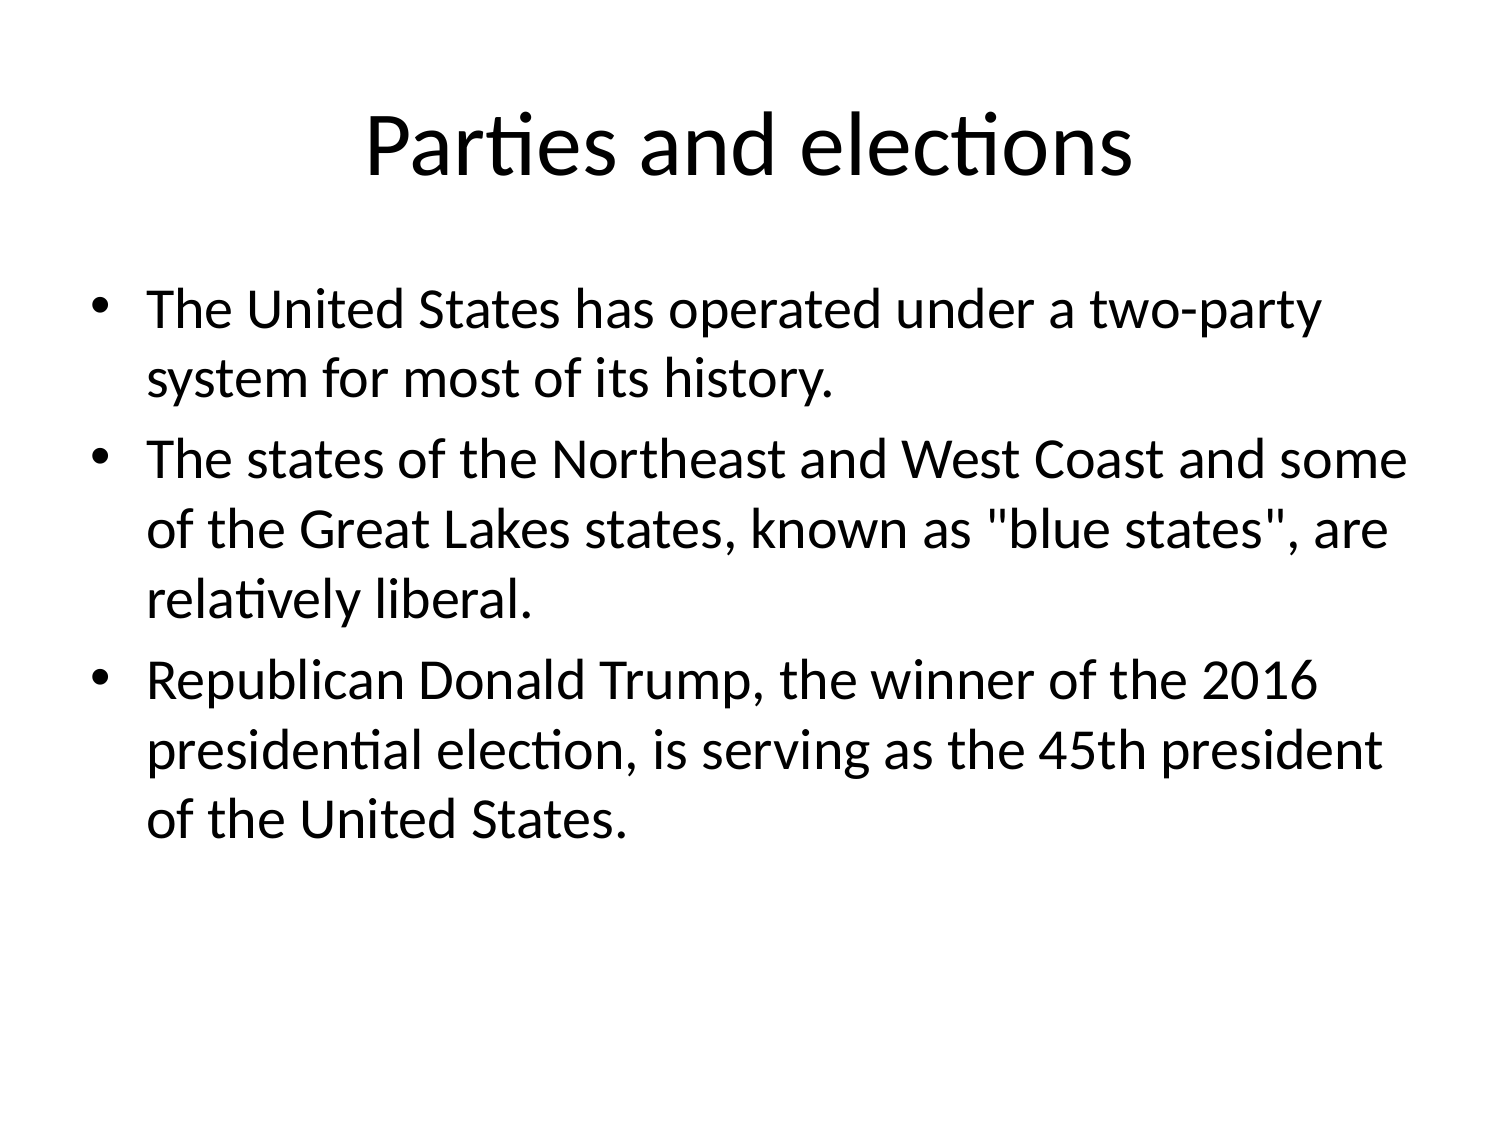

# Parties and elections
The United States has operated under a two-party system for most of its history.
The states of the Northeast and West Coast and some of the Great Lakes states, known as "blue states", are relatively liberal.
Republican Donald Trump, the winner of the 2016 presidential election, is serving as the 45th president of the United States.